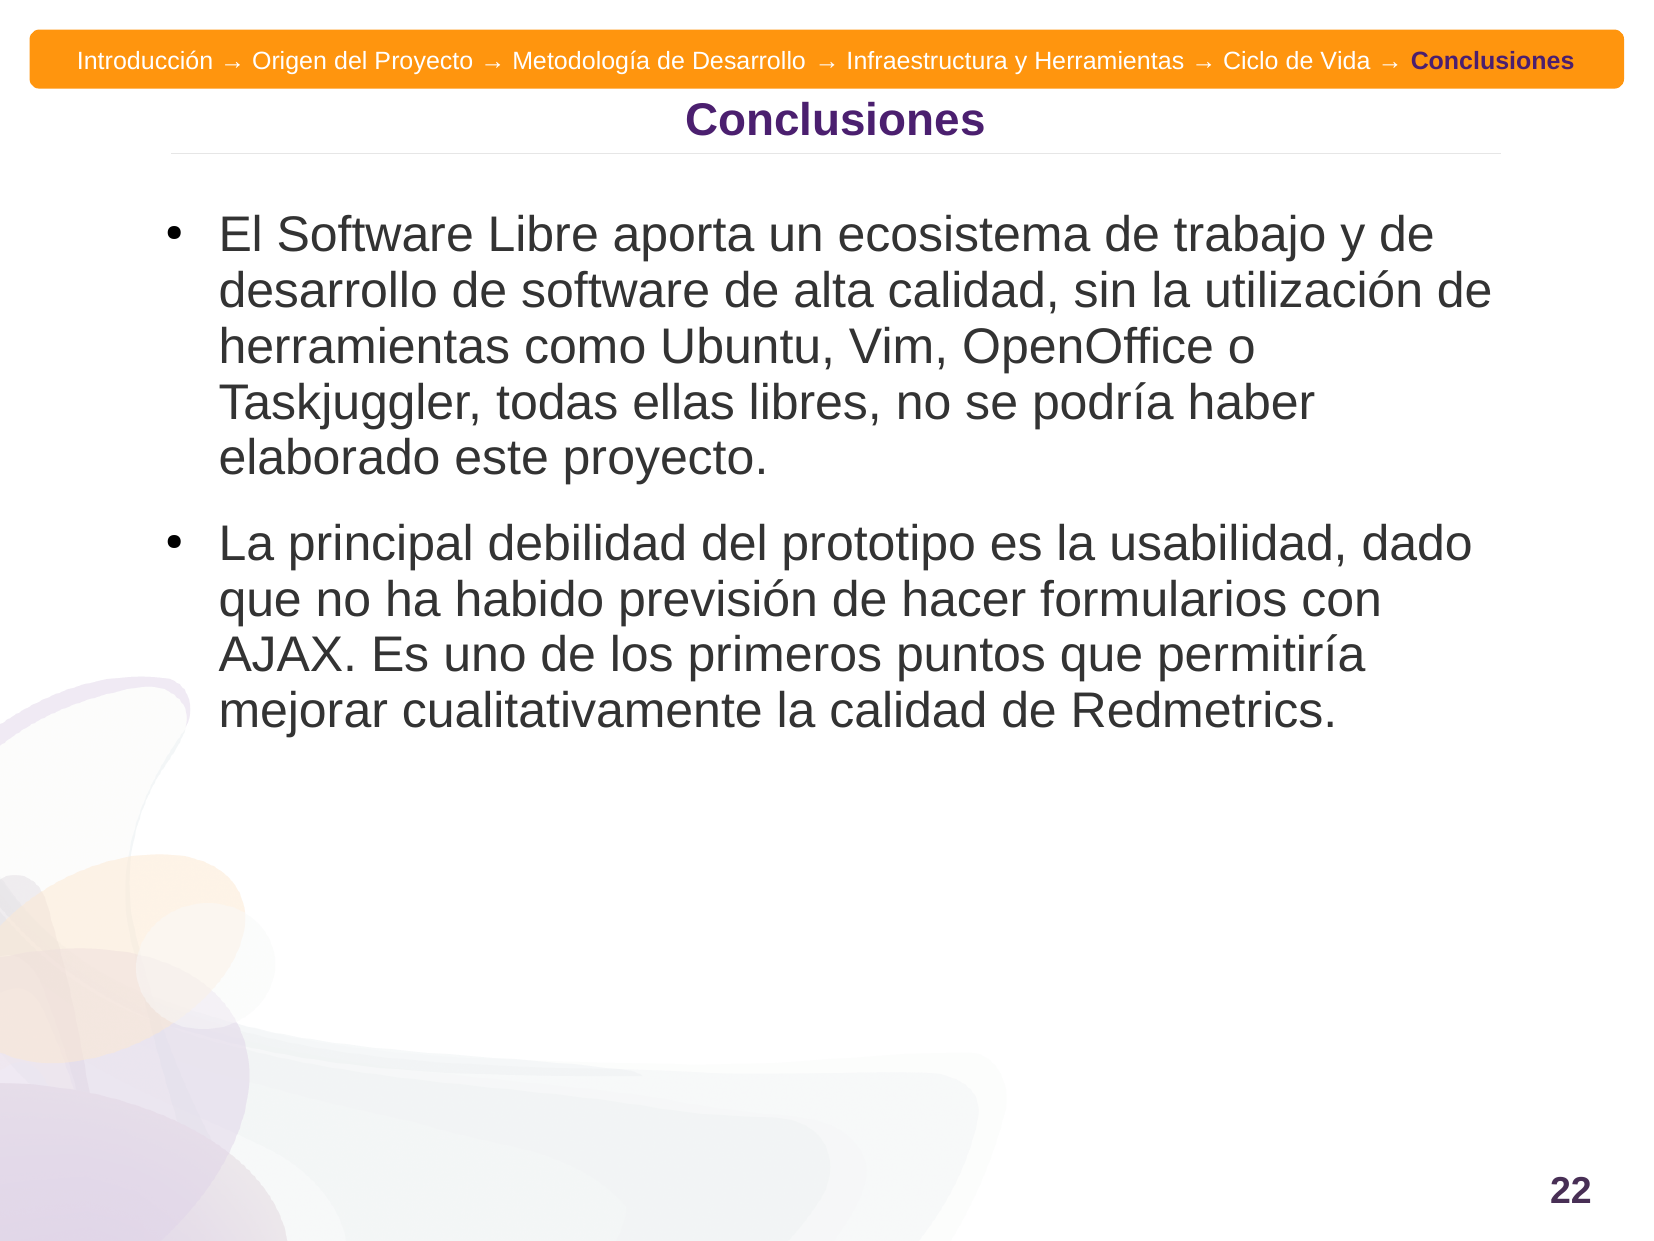

Introducción → Origen del Proyecto → Metodología de Desarrollo → Infraestructura y Herramientas → Ciclo de Vida → Conclusiones
Conclusiones
#
El Software Libre aporta un ecosistema de trabajo y de desarrollo de software de alta calidad, sin la utilización de herramientas como Ubuntu, Vim, OpenOffice o Taskjuggler, todas ellas libres, no se podría haber elaborado este proyecto.
La principal debilidad del prototipo es la usabilidad, dado que no ha habido previsión de hacer formularios con AJAX. Es uno de los primeros puntos que permitiría mejorar cualitativamente la calidad de Redmetrics.